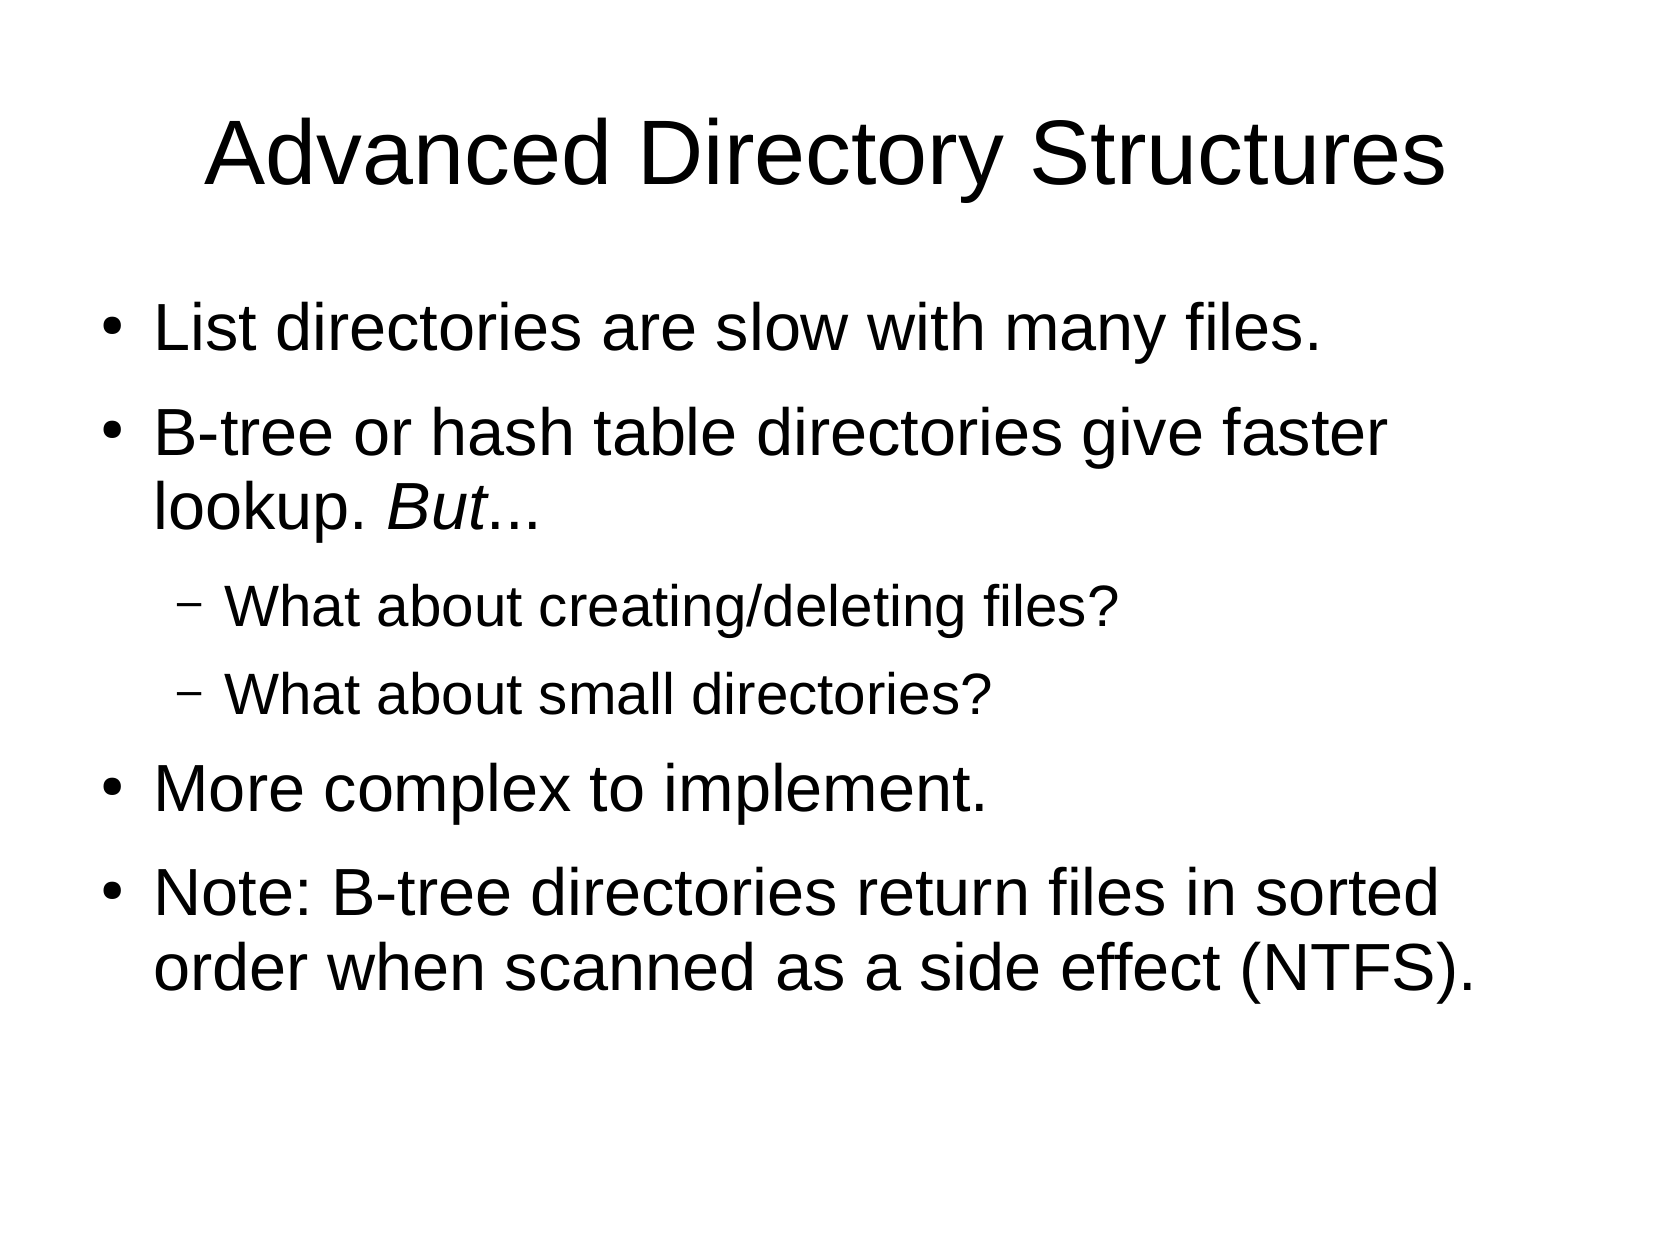

# Advanced Directory Structures
List directories are slow with many files.
B-tree or hash table directories give faster lookup. But...
What about creating/deleting files?
What about small directories?
More complex to implement.
Note: B-tree directories return files in sorted order when scanned as a side effect (NTFS).